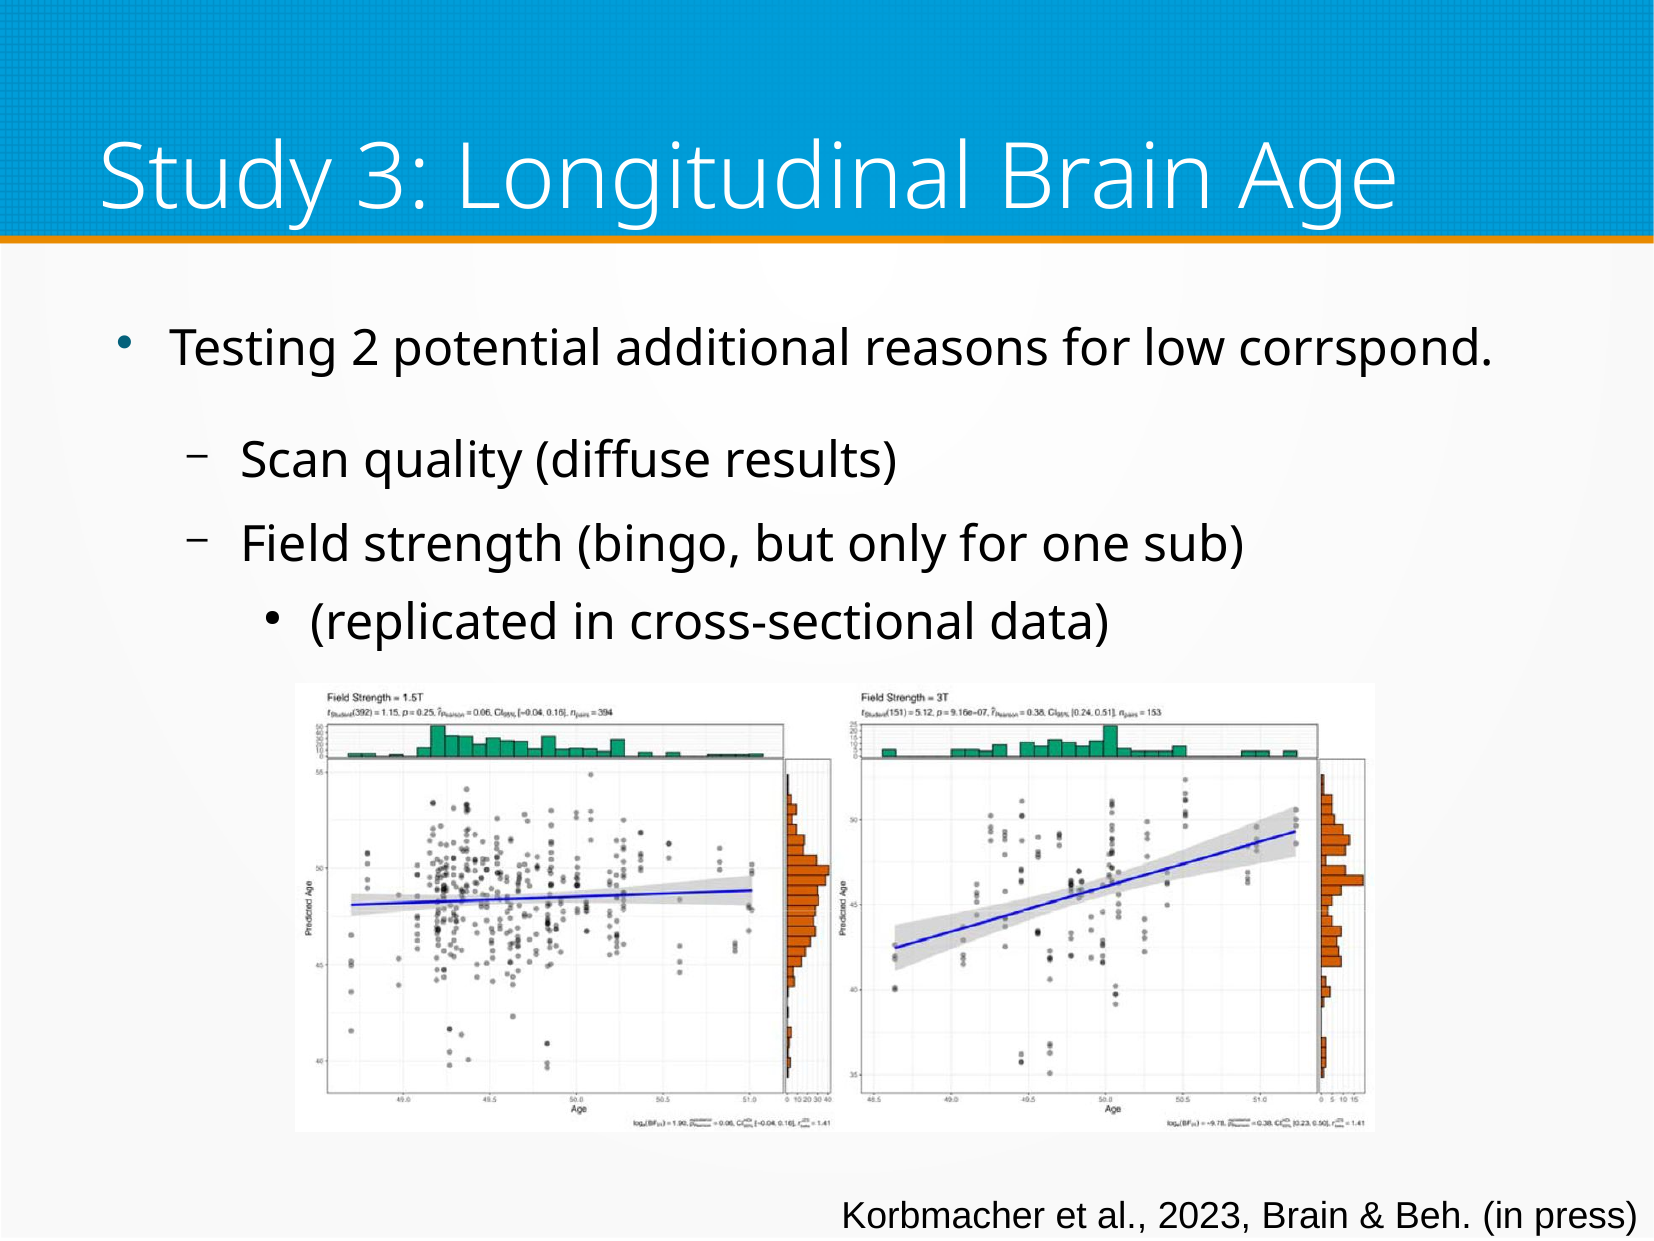

# Study 3: Longitudinal Brain Age
Testing 2 potential additional reasons for low corrspond.
Scan quality (diffuse results)
Field strength (bingo, but only for one sub)
(replicated in cross-sectional data)
Korbmacher et al., 2023, Brain & Beh. (in press)